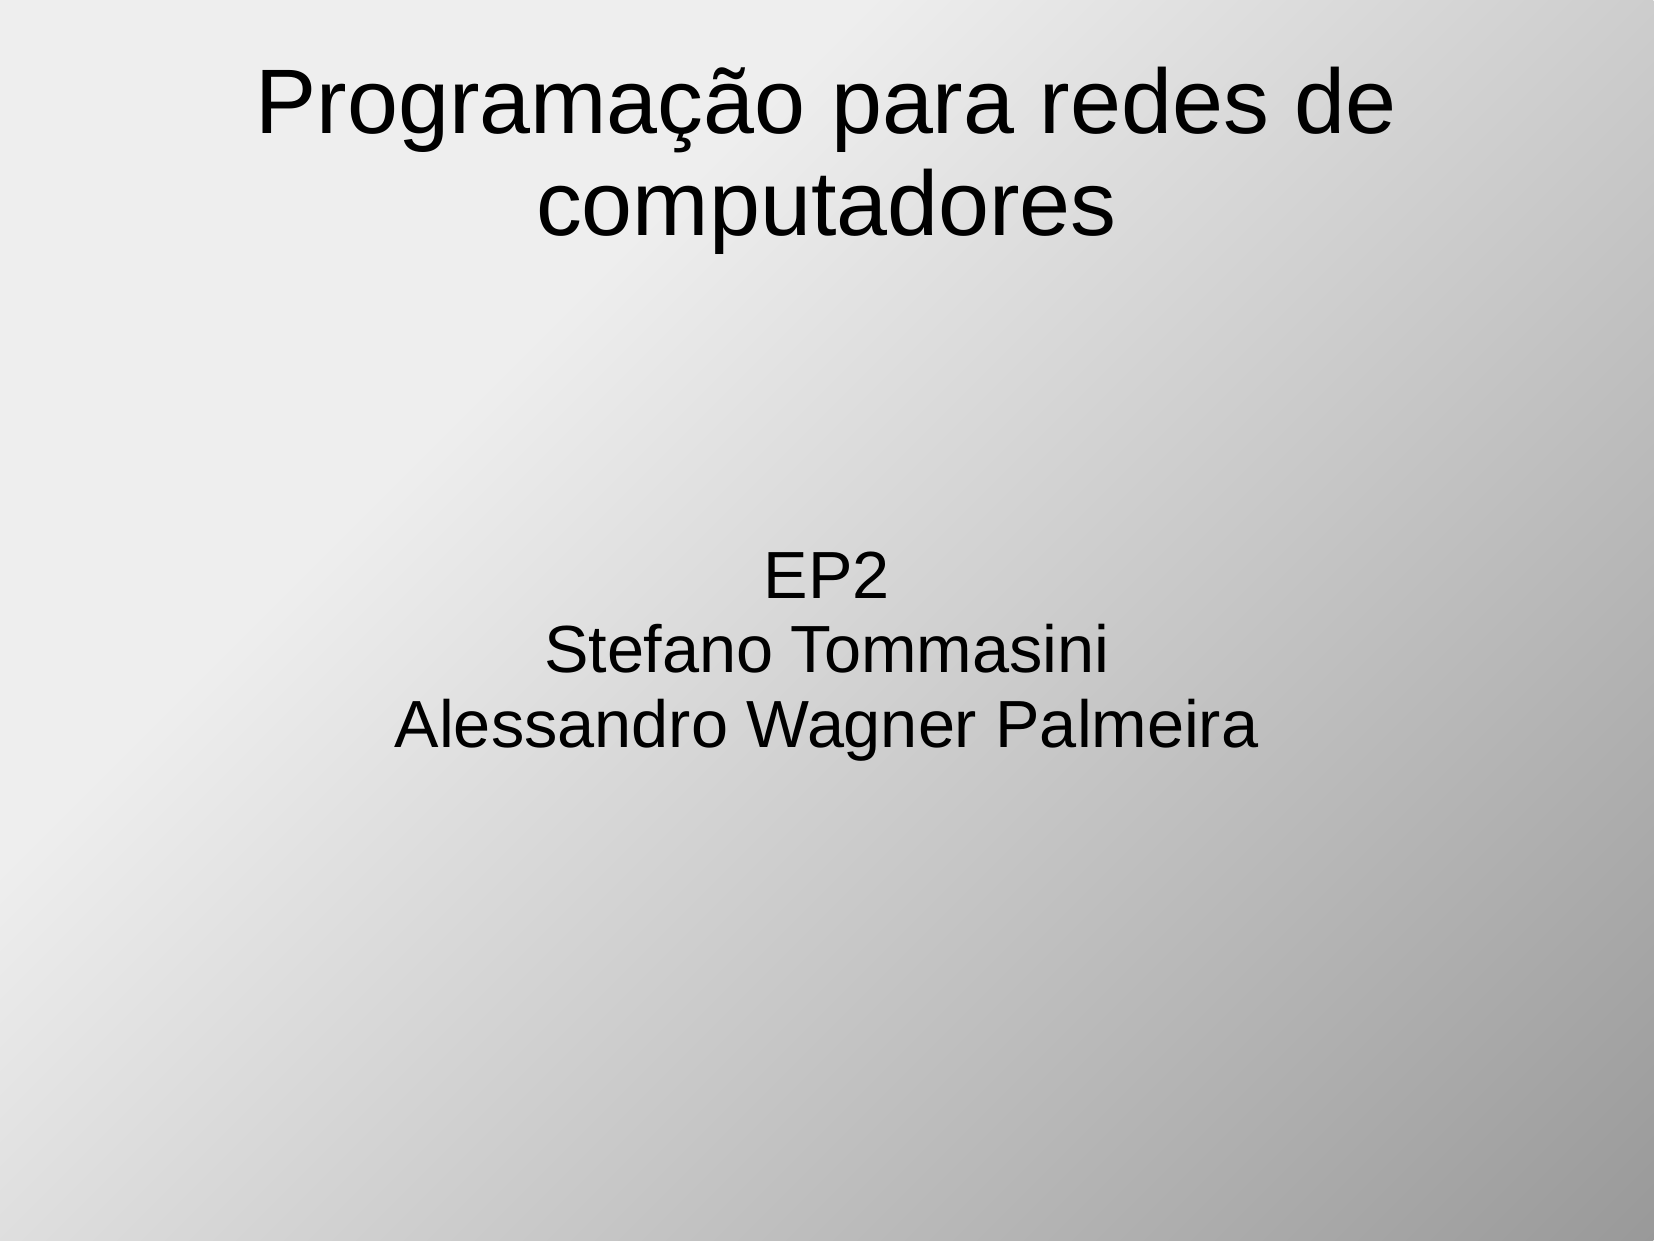

# Programação para redes de computadores
EP2
Stefano Tommasini
Alessandro Wagner Palmeira